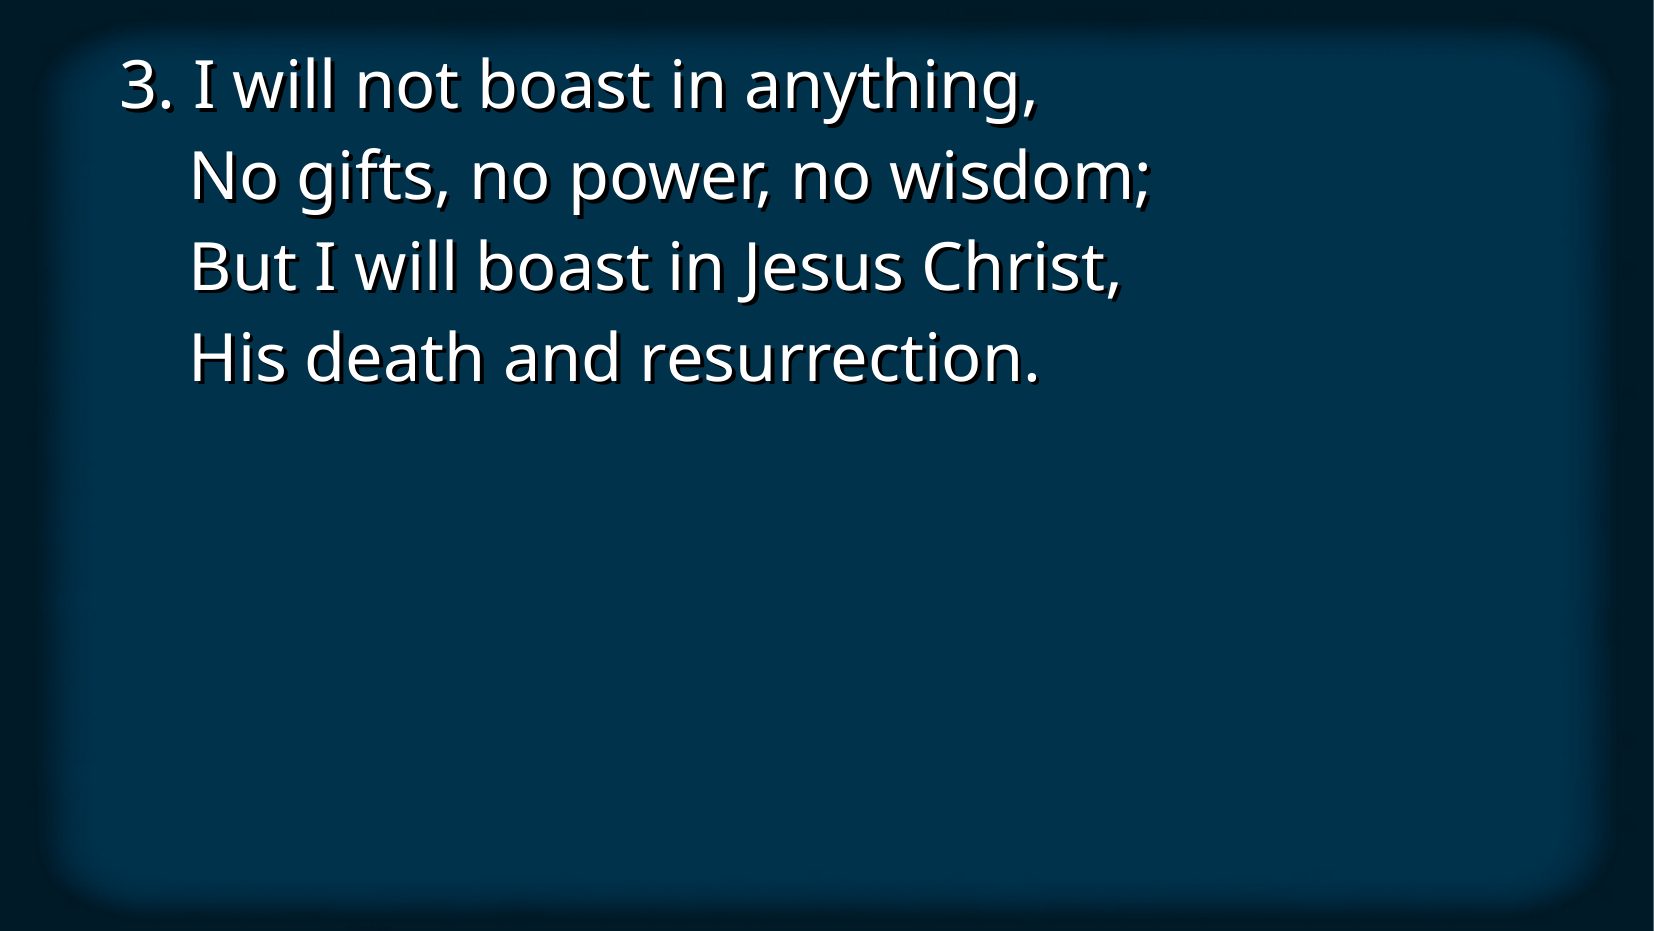

3. I will not boast in anything,
 No gifts, no power, no wisdom;
 But I will boast in Jesus Christ,
 His death and resurrection.